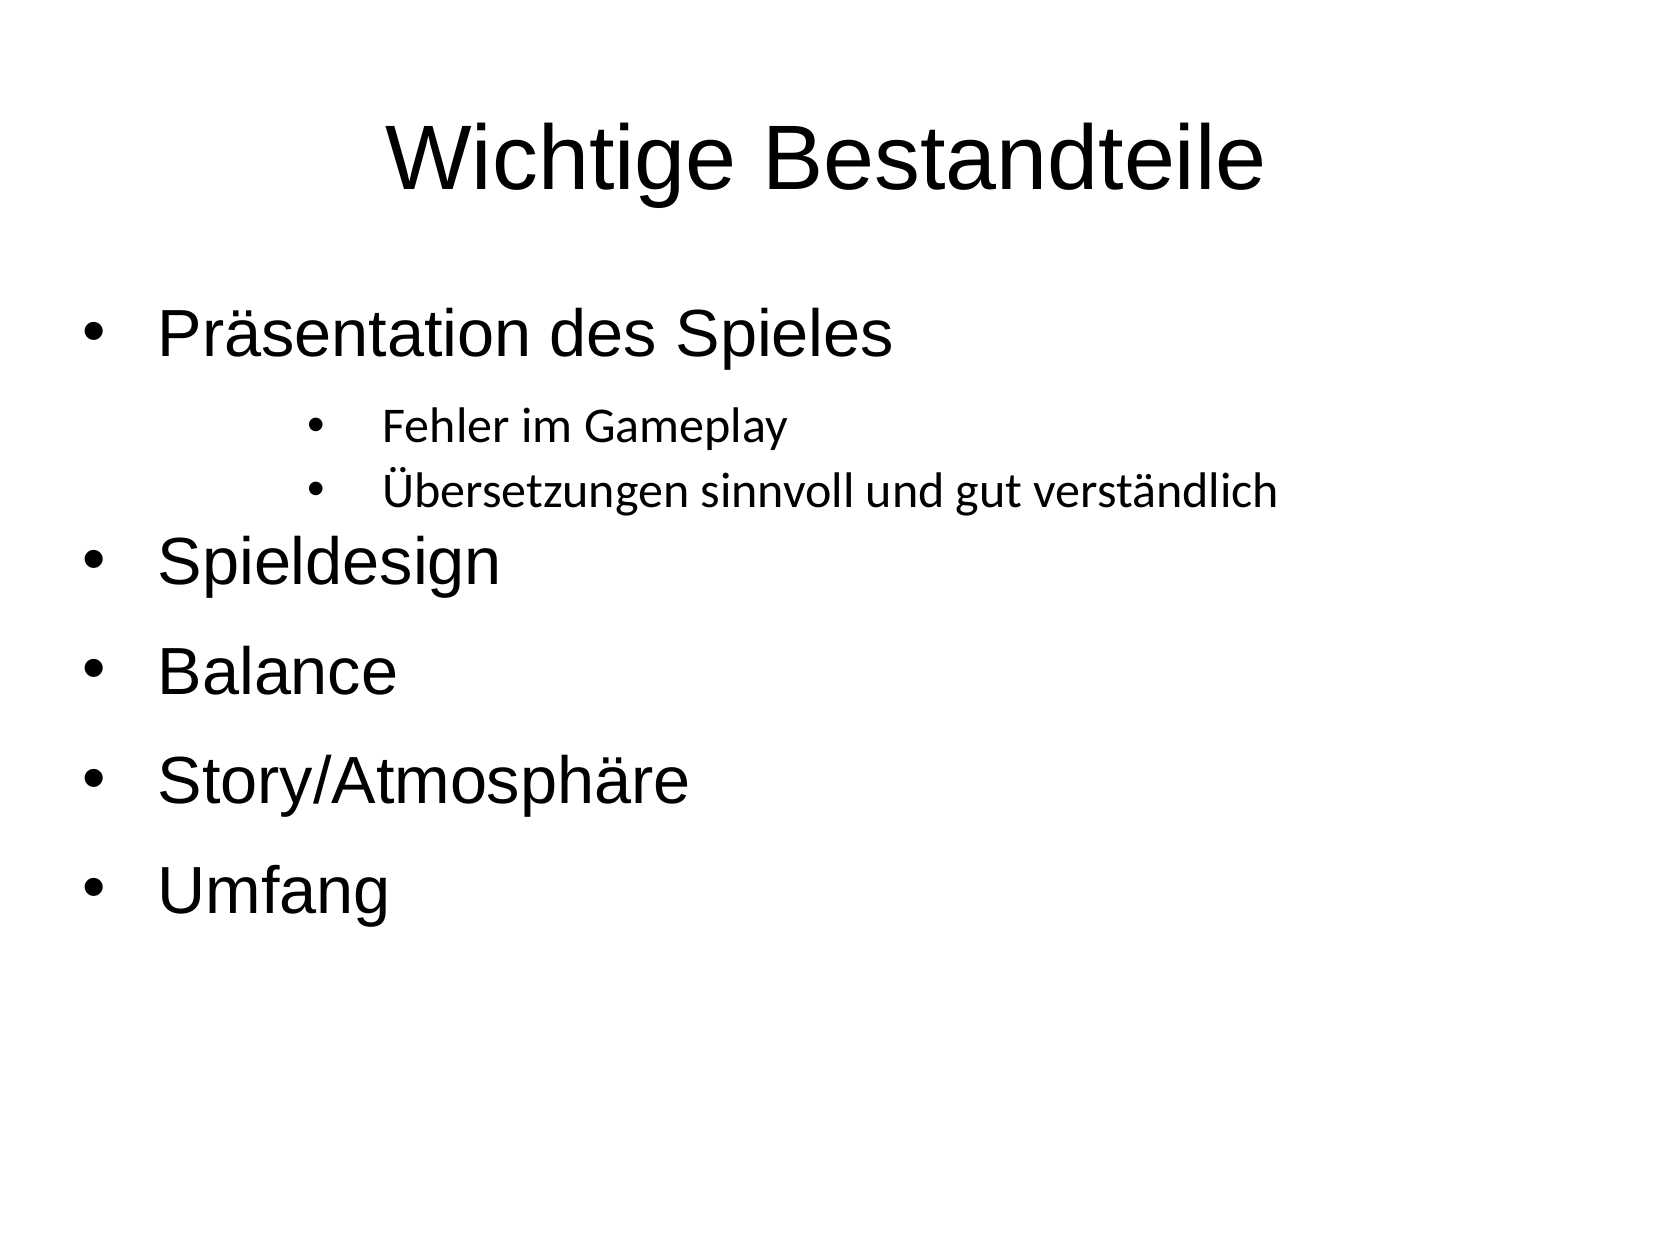

# Wichtige Bestandteile
Präsentation des Spieles
Fehler im Gameplay
Übersetzungen sinnvoll und gut verständlich
Spieldesign
Balance
Story/Atmosphäre
Umfang